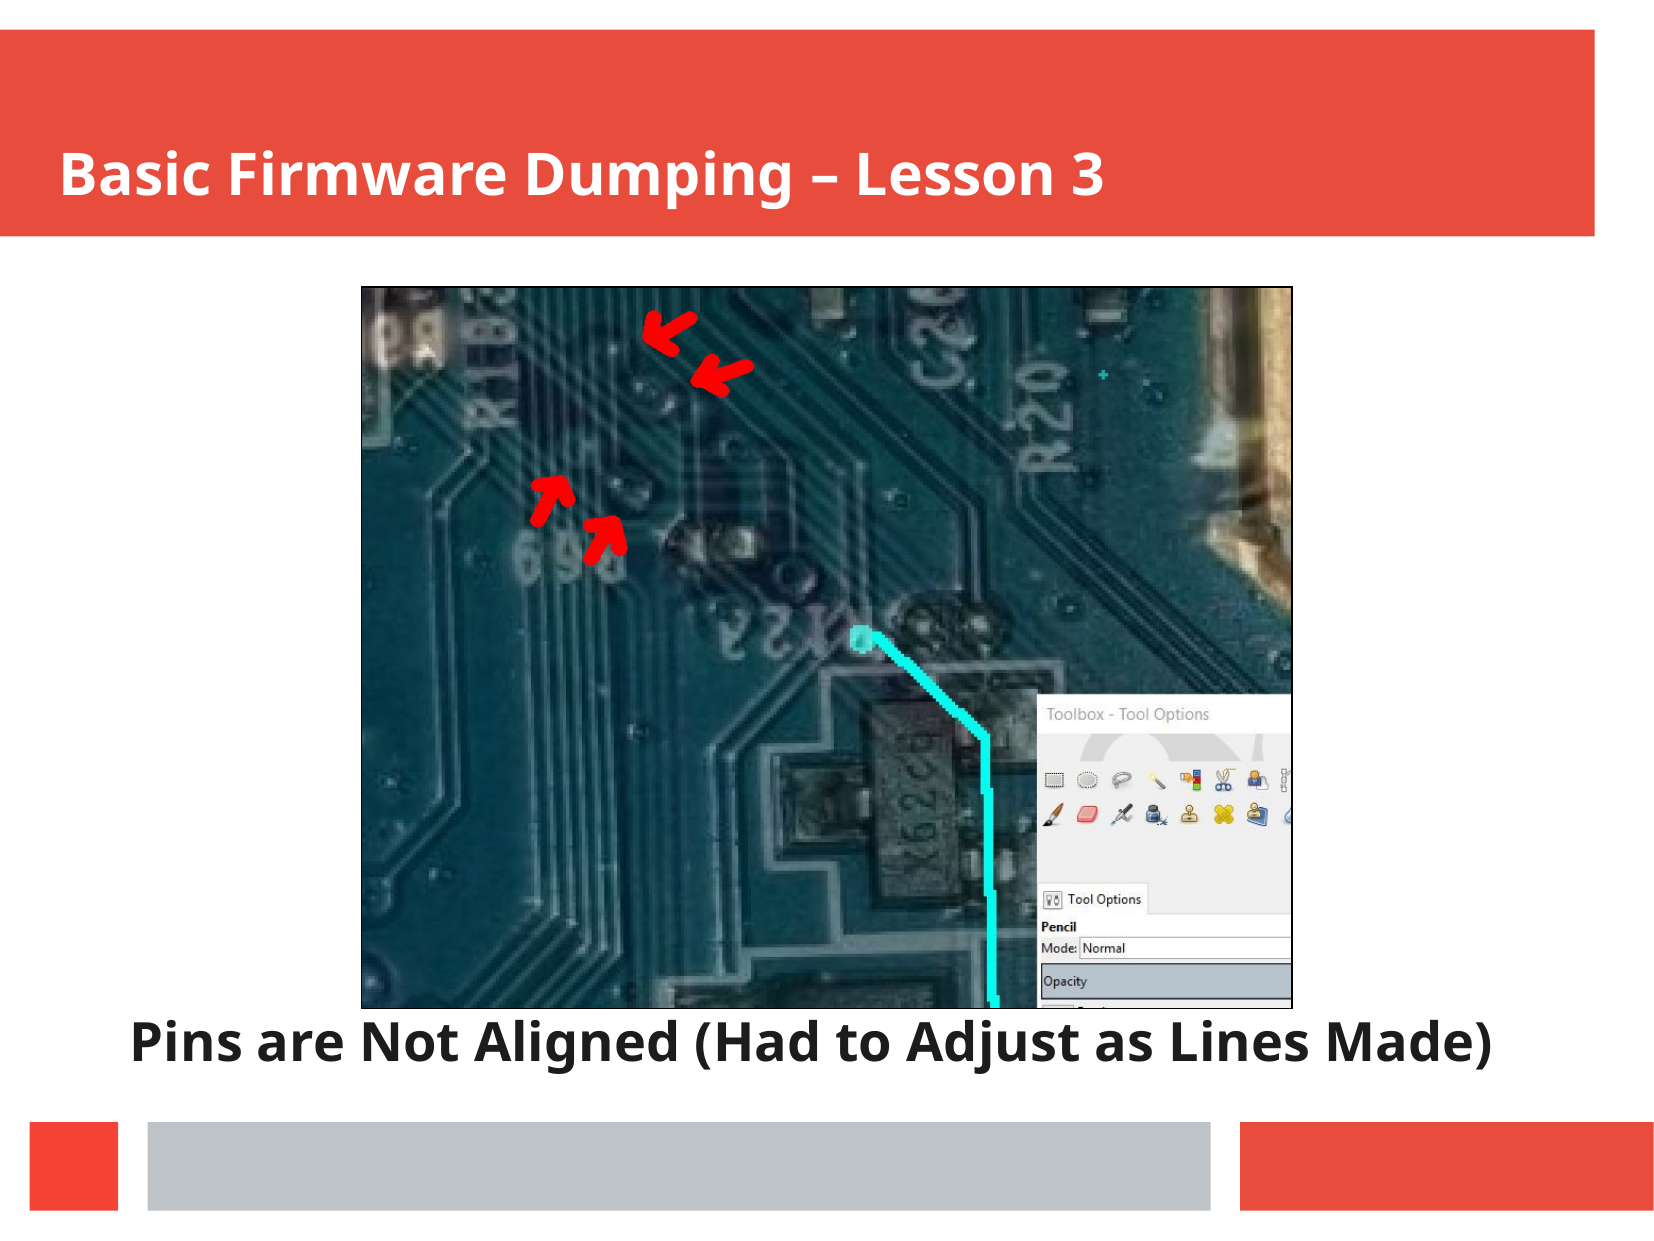

Basic Firmware Dumping – Lesson 3
Pins are Not Aligned (Had to Adjust as Lines Made)